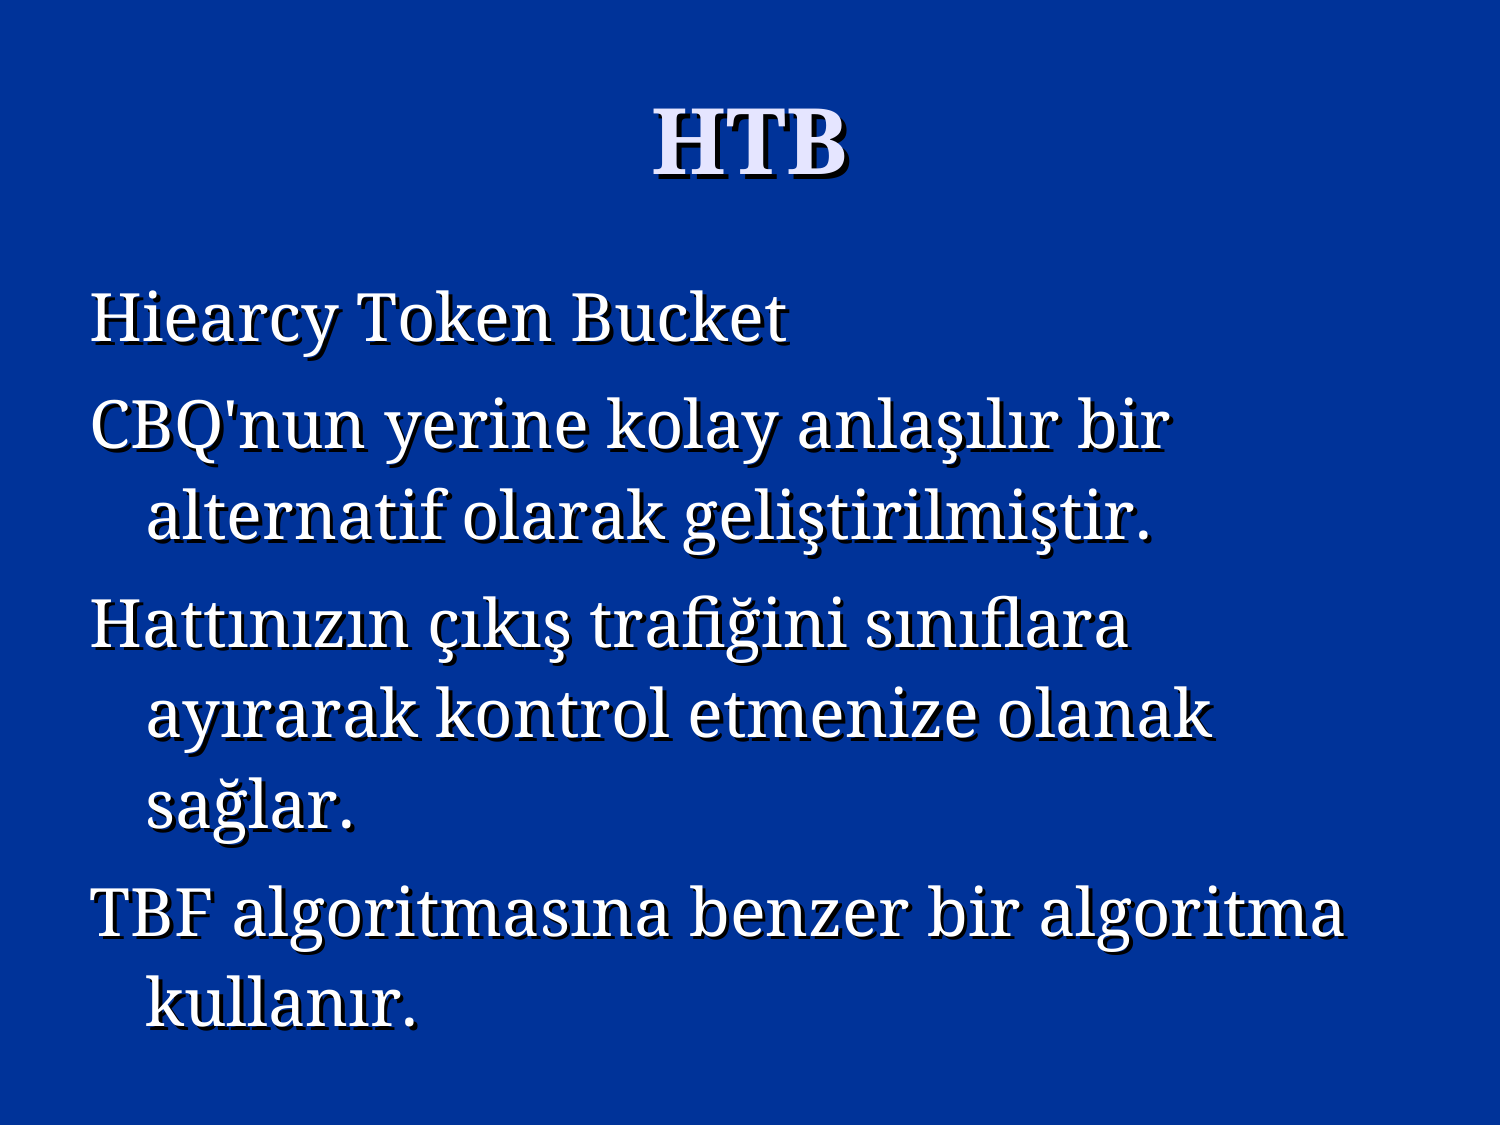

# HTB
Hiearcy Token Bucket
CBQ'nun yerine kolay anlaşılır bir alternatif olarak geliştirilmiştir.
Hattınızın çıkış trafiğini sınıflara ayırarak kontrol etmenize olanak sağlar.
TBF algoritmasına benzer bir algoritma kullanır.